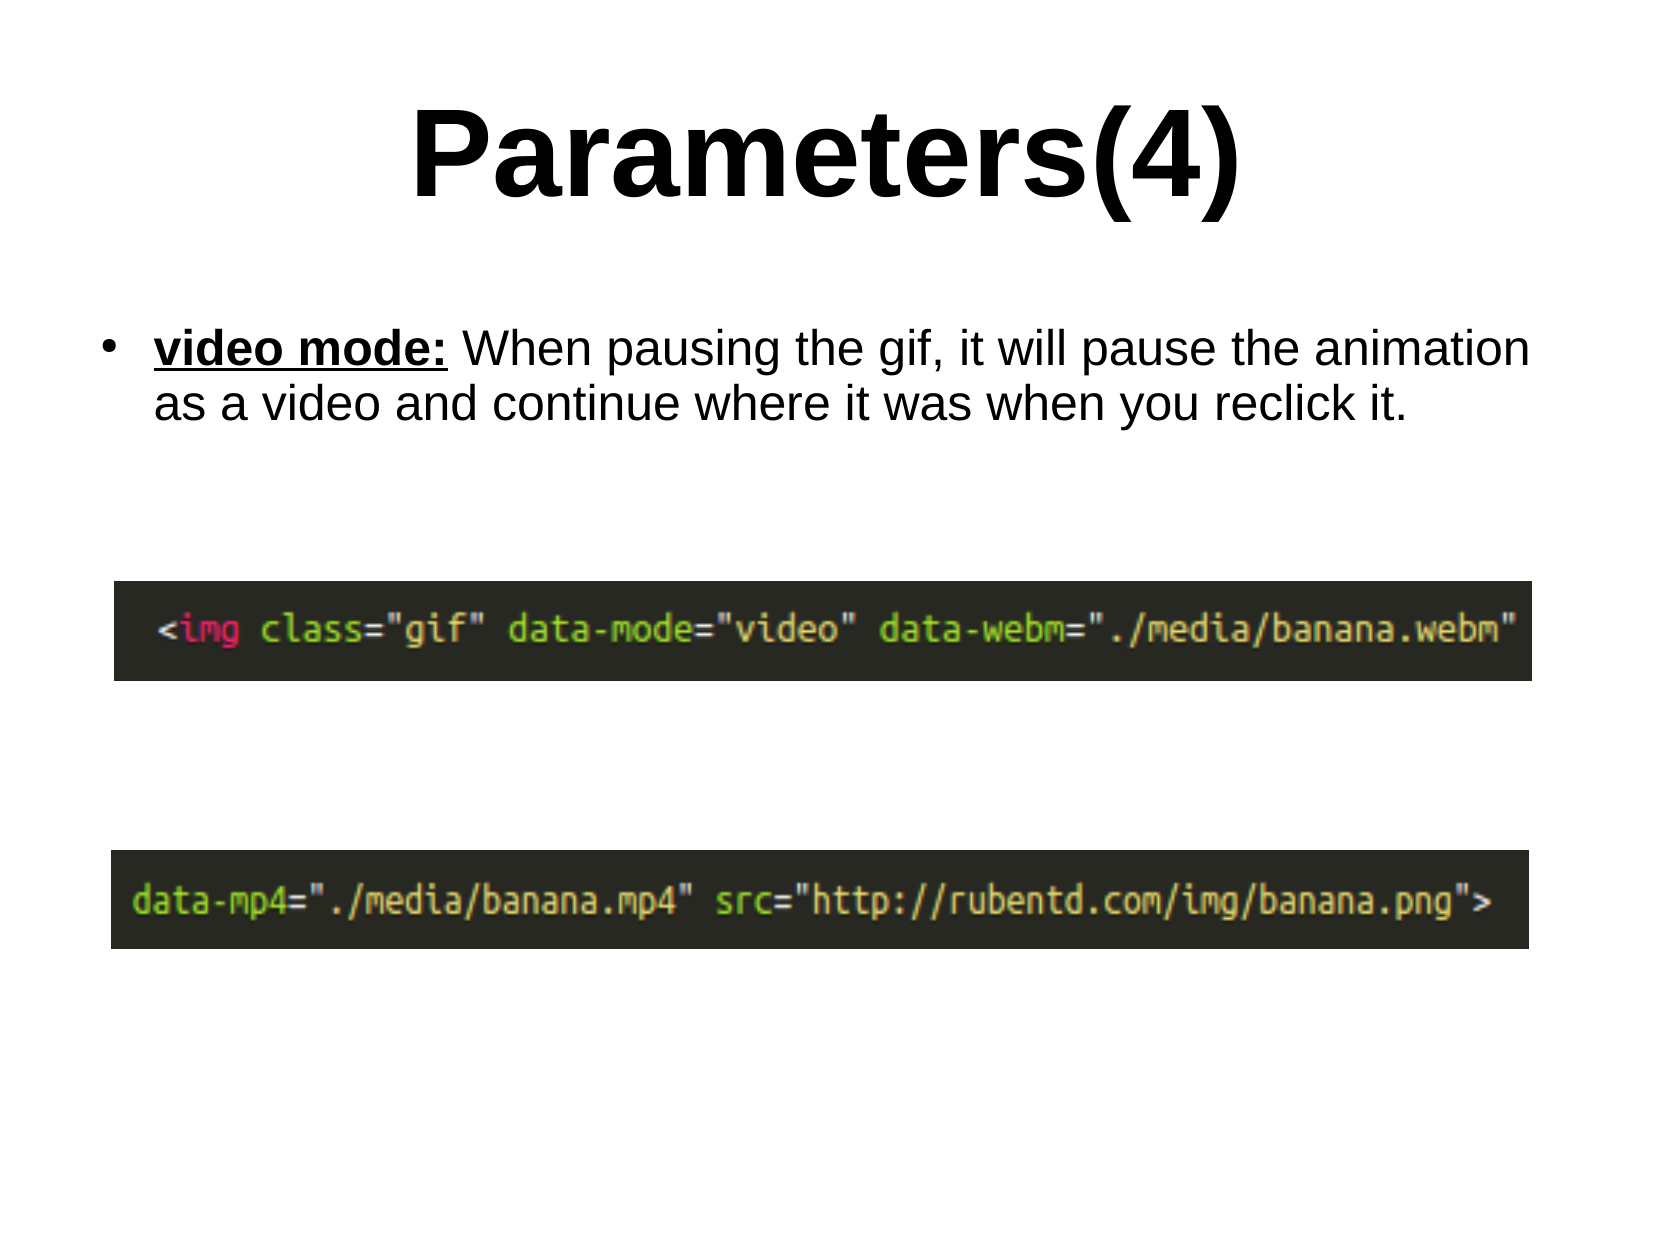

# Parameters(4)
video mode: When pausing the gif, it will pause the animation as a video and continue where it was when you reclick it.